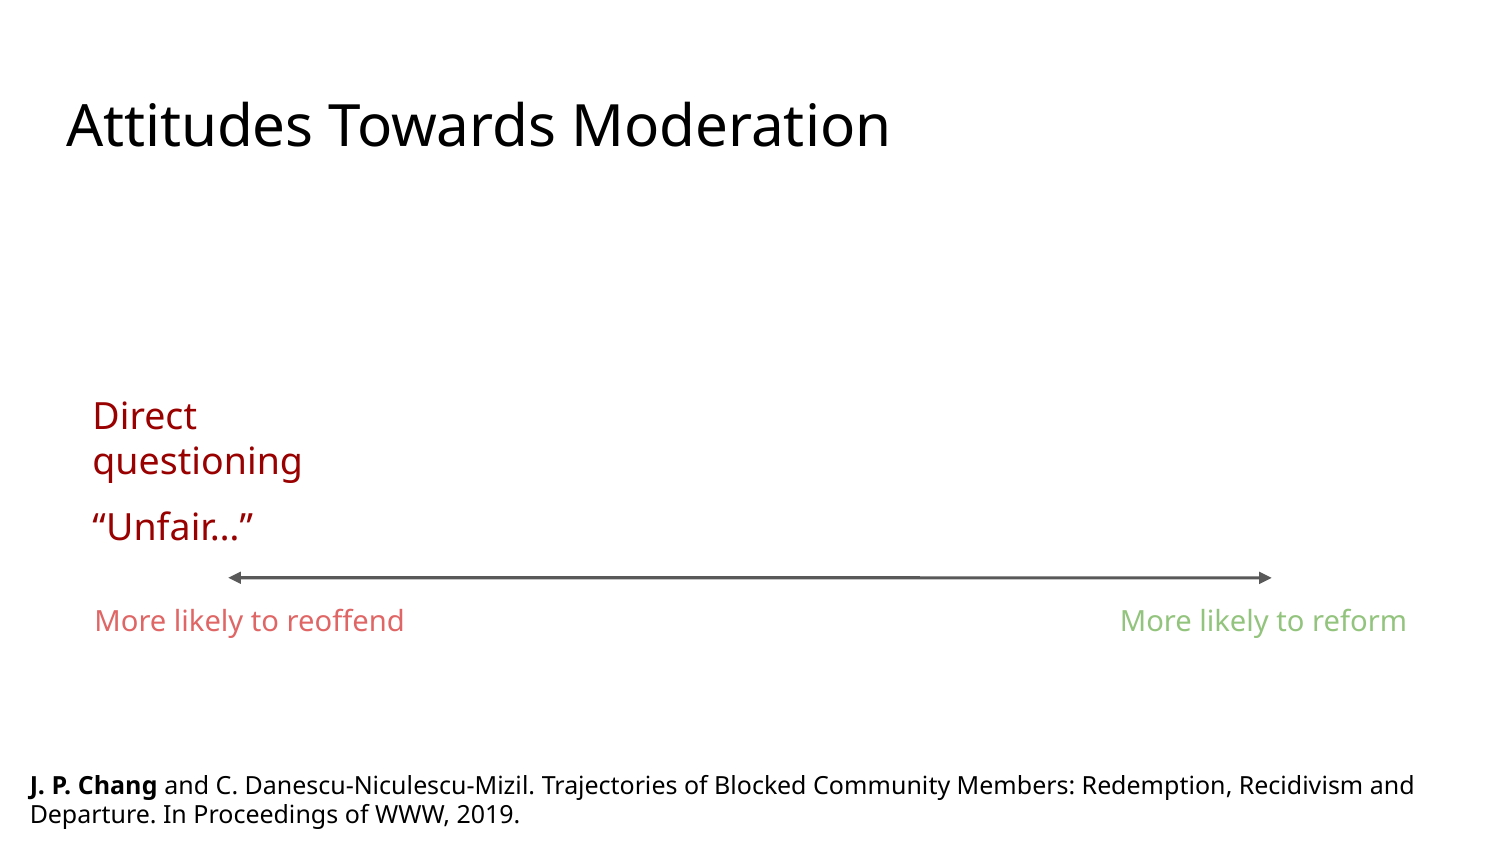

# Attitudes Towards Moderation
Direct questioning
“Unfair…”
More likely to reoffend
More likely to reform
J. P. Chang and C. Danescu-Niculescu-Mizil. Trajectories of Blocked Community Members: Redemption, Recidivism and Departure. In Proceedings of WWW, 2019.